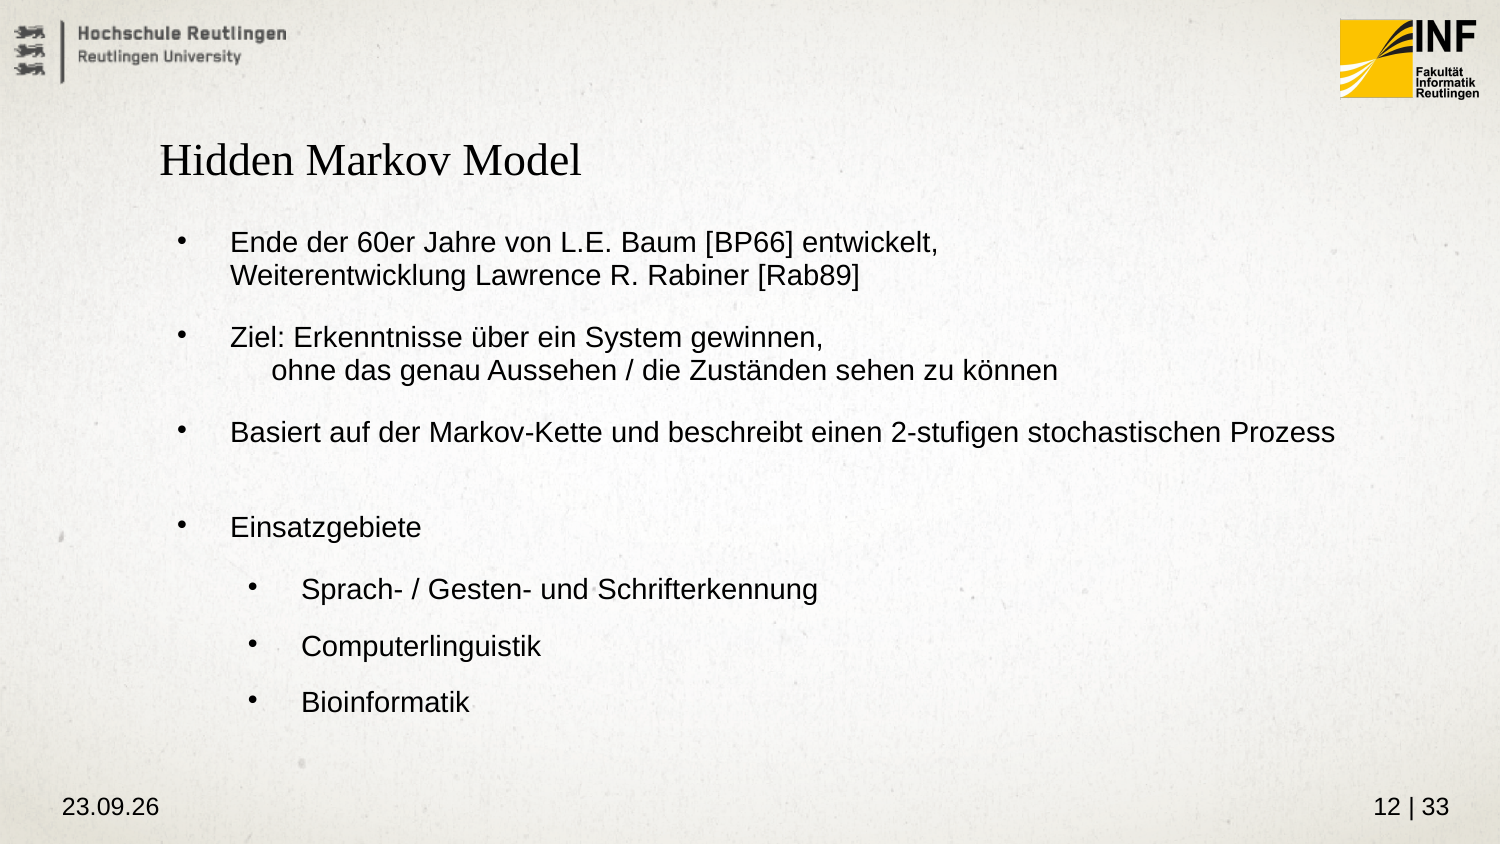

# Hidden Markov Model
Ende der 60er Jahre von L.E. Baum [BP66] entwickelt,
Weiterentwicklung Lawrence R. Rabiner [Rab89]
Ziel: Erkenntnisse über ein System gewinnen,
 ohne das genau Aussehen / die Zuständen sehen zu können
Basiert auf der Markov-Kette und beschreibt einen 2-stufigen stochastischen Prozess
Einsatzgebiete
Sprach- / Gesten- und Schrifterkennung
Computerlinguistik
Bioinformatik